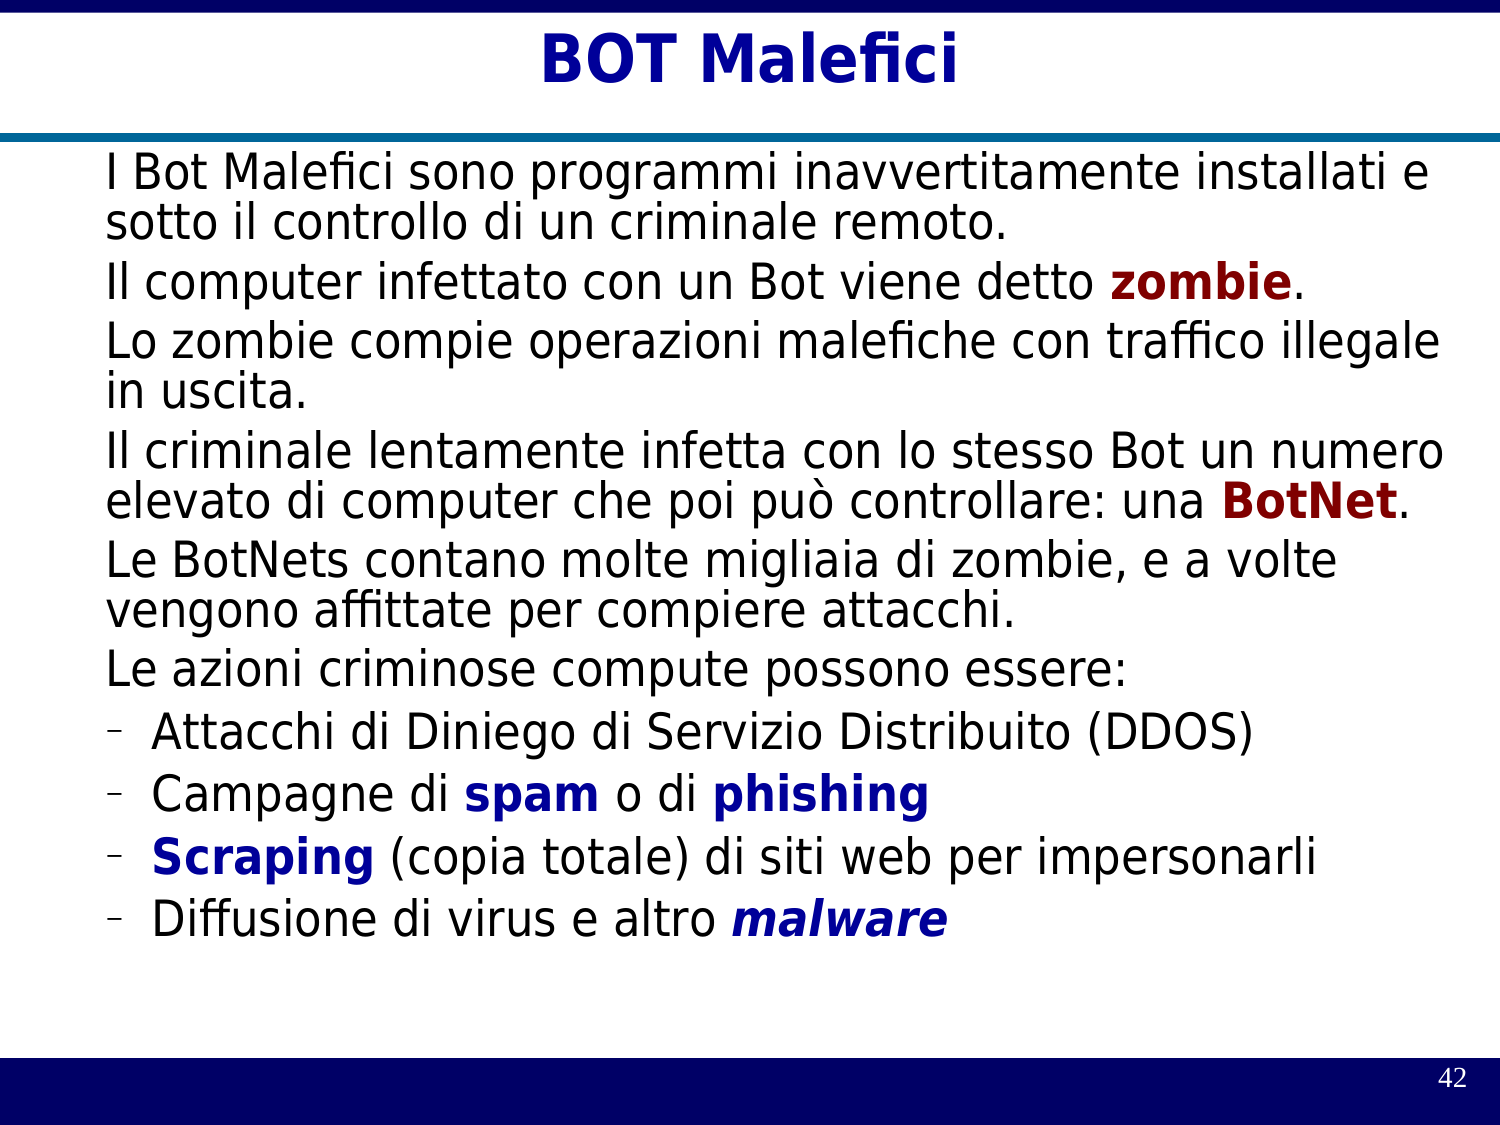

# BOT Malefici
I Bot Malefici sono programmi inavvertitamente installati e sotto il controllo di un criminale remoto.
Il computer infettato con un Bot viene detto zombie.
Lo zombie compie operazioni malefiche con traffico illegale in uscita.
Il criminale lentamente infetta con lo stesso Bot un numero elevato di computer che poi può controllare: una BotNet.
Le BotNets contano molte migliaia di zombie, e a volte vengono affittate per compiere attacchi.
Le azioni criminose compute possono essere:
Attacchi di Diniego di Servizio Distribuito (DDOS)
Campagne di spam o di phishing
Scraping (copia totale) di siti web per impersonarli
Diffusione di virus e altro malware